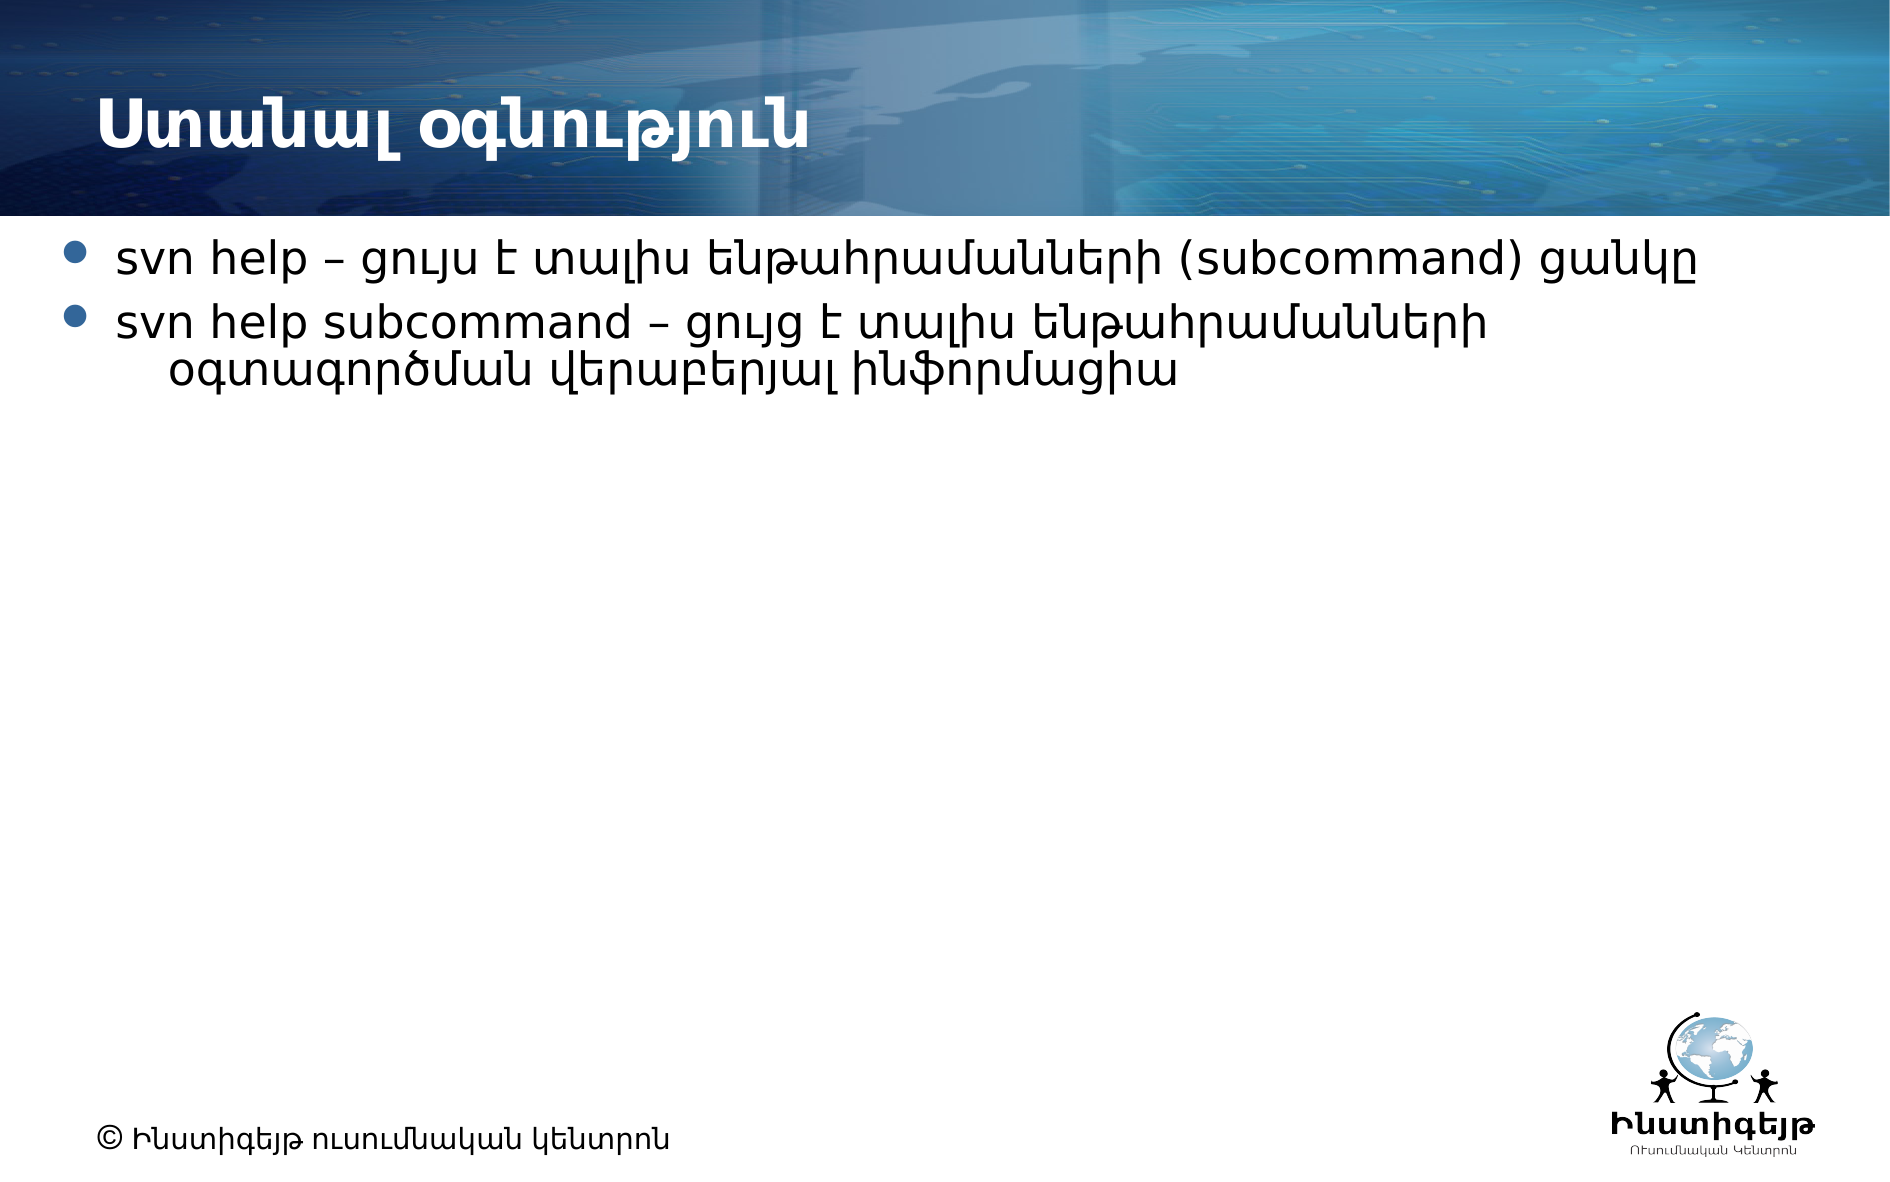

# Ստանալ օգնություն
svn help – ցույս է տալիս ենթահրամանների (subcommand) ցանկը
svn help subcommand – ցույց է տալիս ենթահրամանների օգտագործման վերաբերյալ ինֆորմացիա